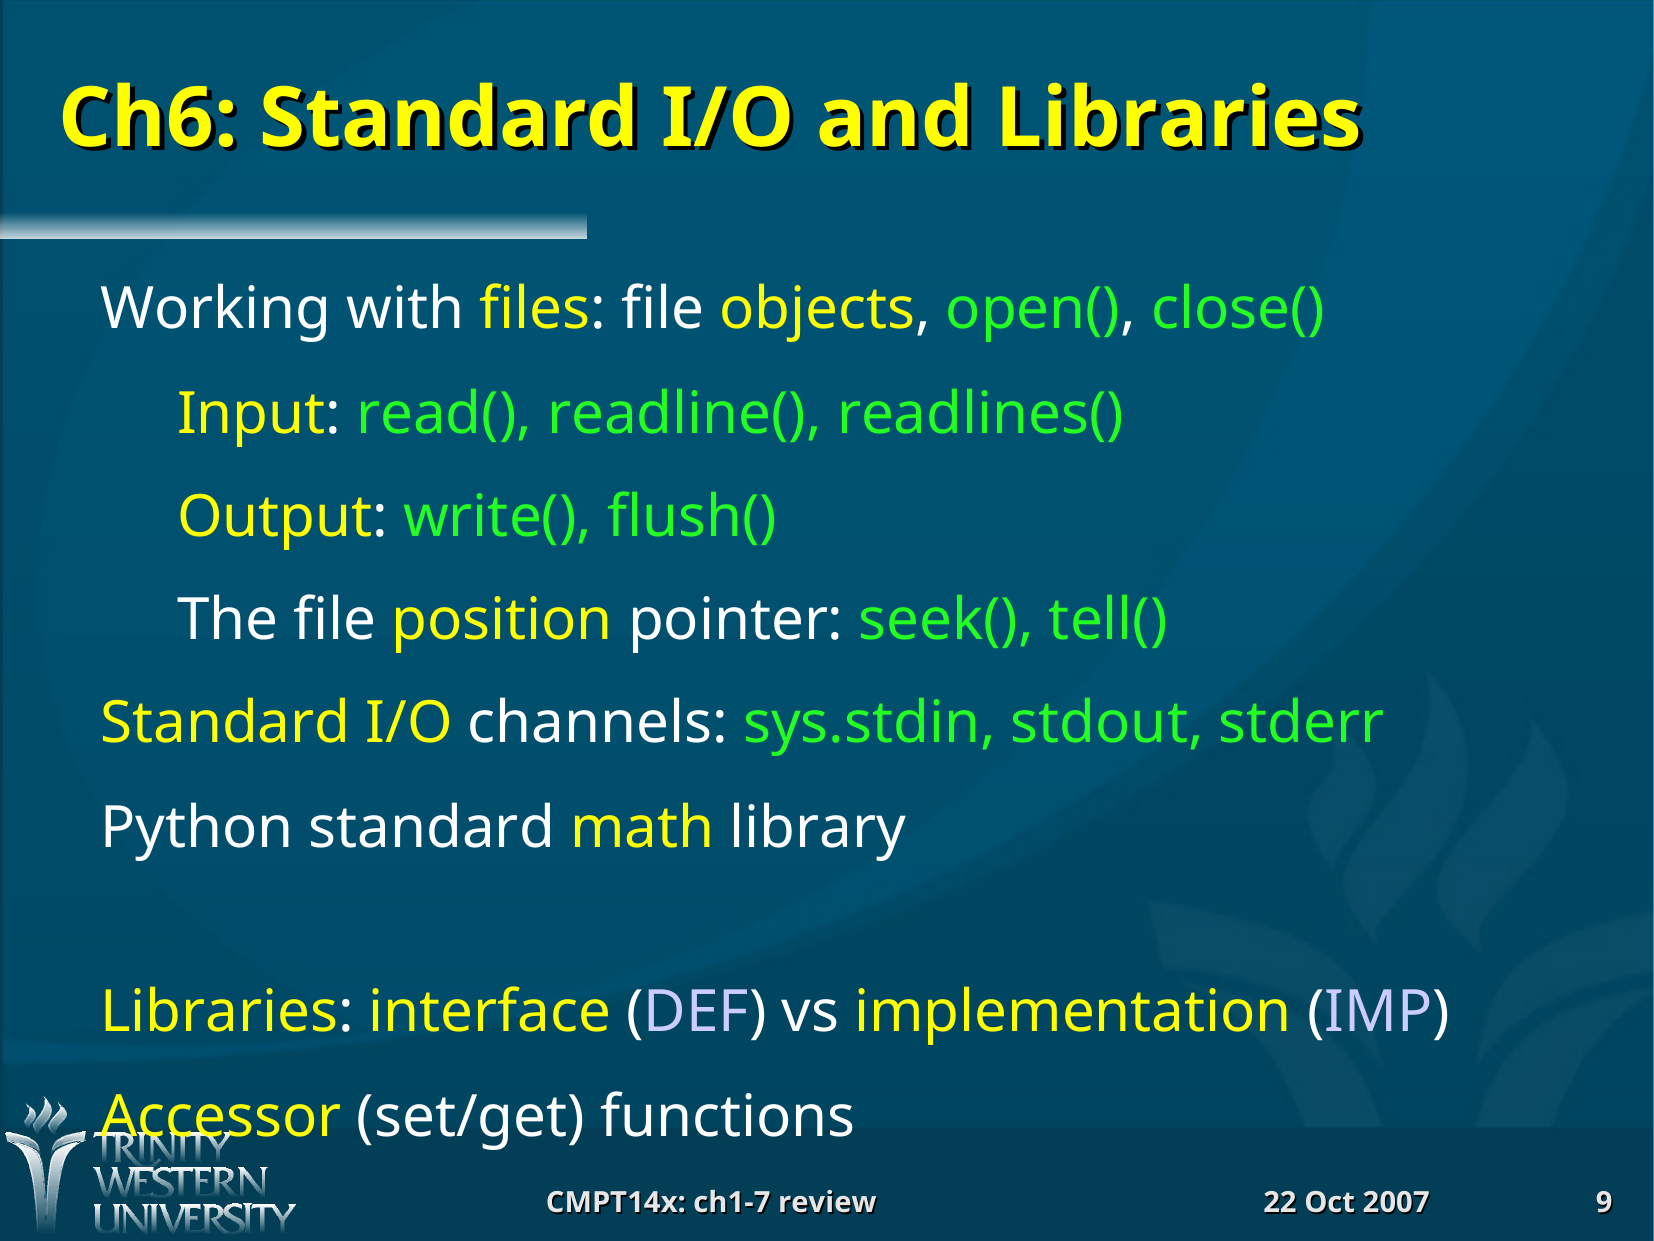

# Ch6: Standard I/O and Libraries
Working with files: file objects, open(), close()
Input: read(), readline(), readlines()
Output: write(), flush()
The file position pointer: seek(), tell()
Standard I/O channels: sys.stdin, stdout, stderr
Python standard math library
Libraries: interface (DEF) vs implementation (IMP)
Accessor (set/get) functions
CMPT14x: ch1-7 review
22 Oct 2007
9